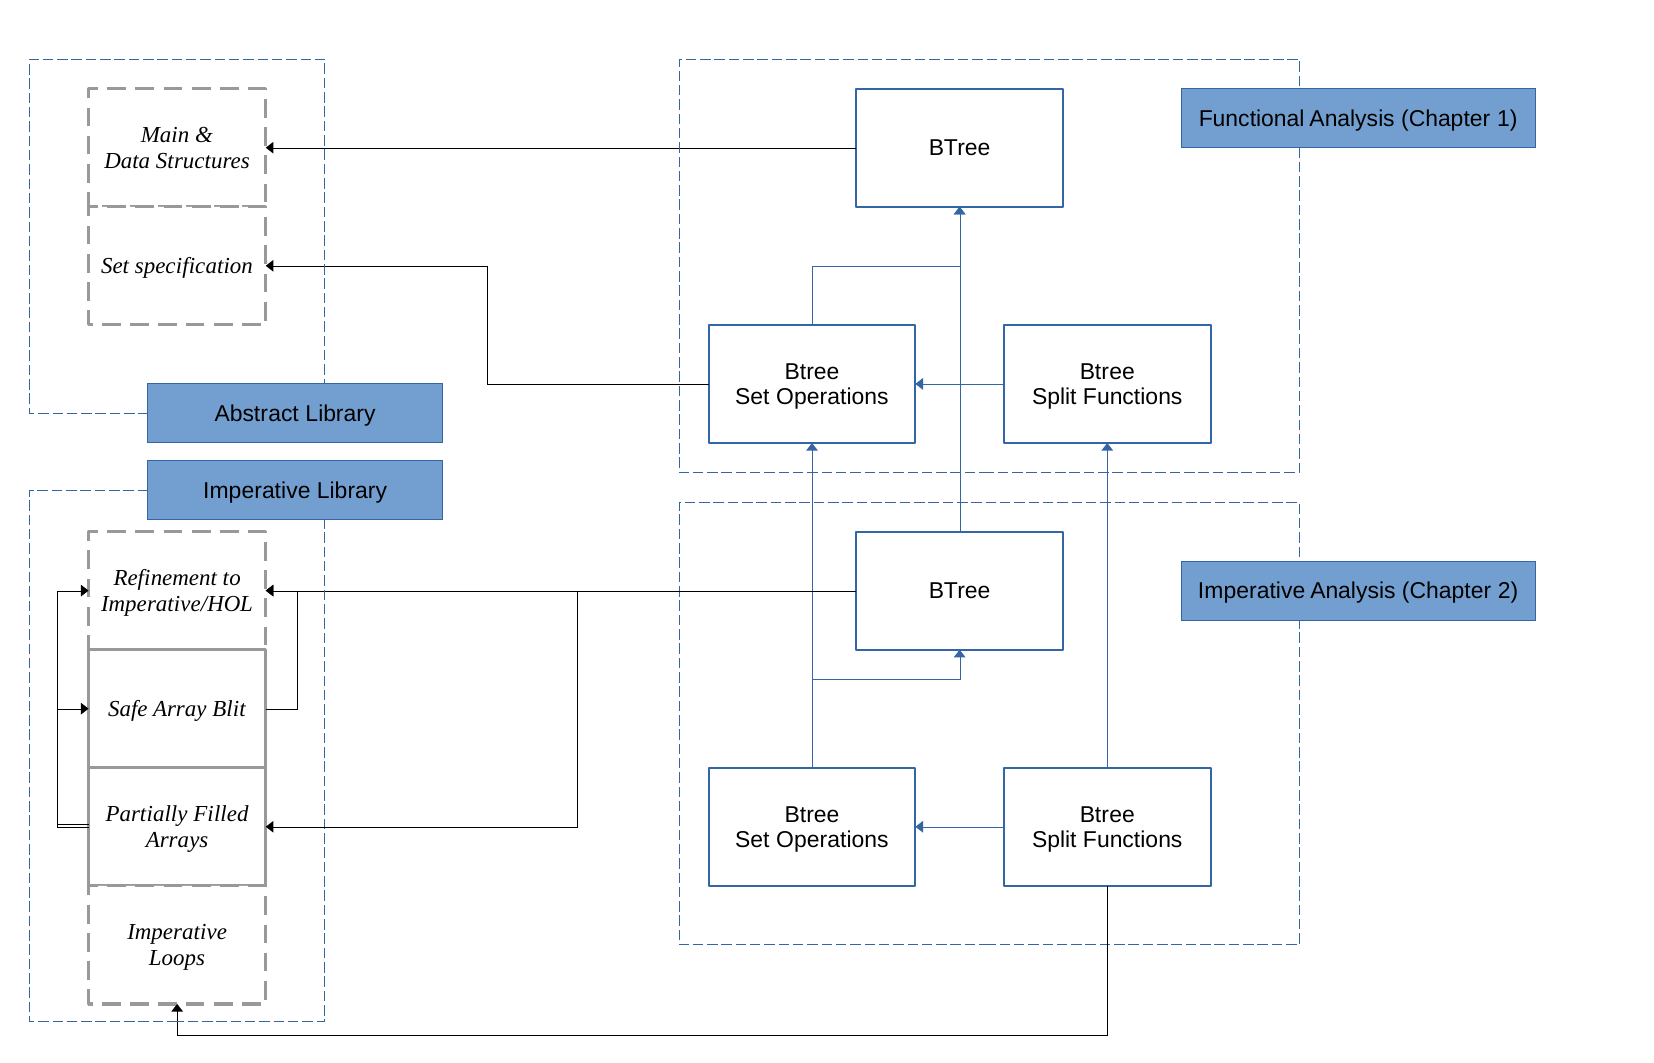

Functional Analysis (Chapter 1)
Main &
Data Structures
BTree
Set specification
Btree
Set Operations
Btree
Split Functions
Abstract Library
Imperative Library
Refinement to
Imperative/HOL
BTree
Imperative Analysis (Chapter 2)
Safe Array Blit
Partially Filled
Arrays
Btree
Set Operations
Btree
Split Functions
Imperative
Loops